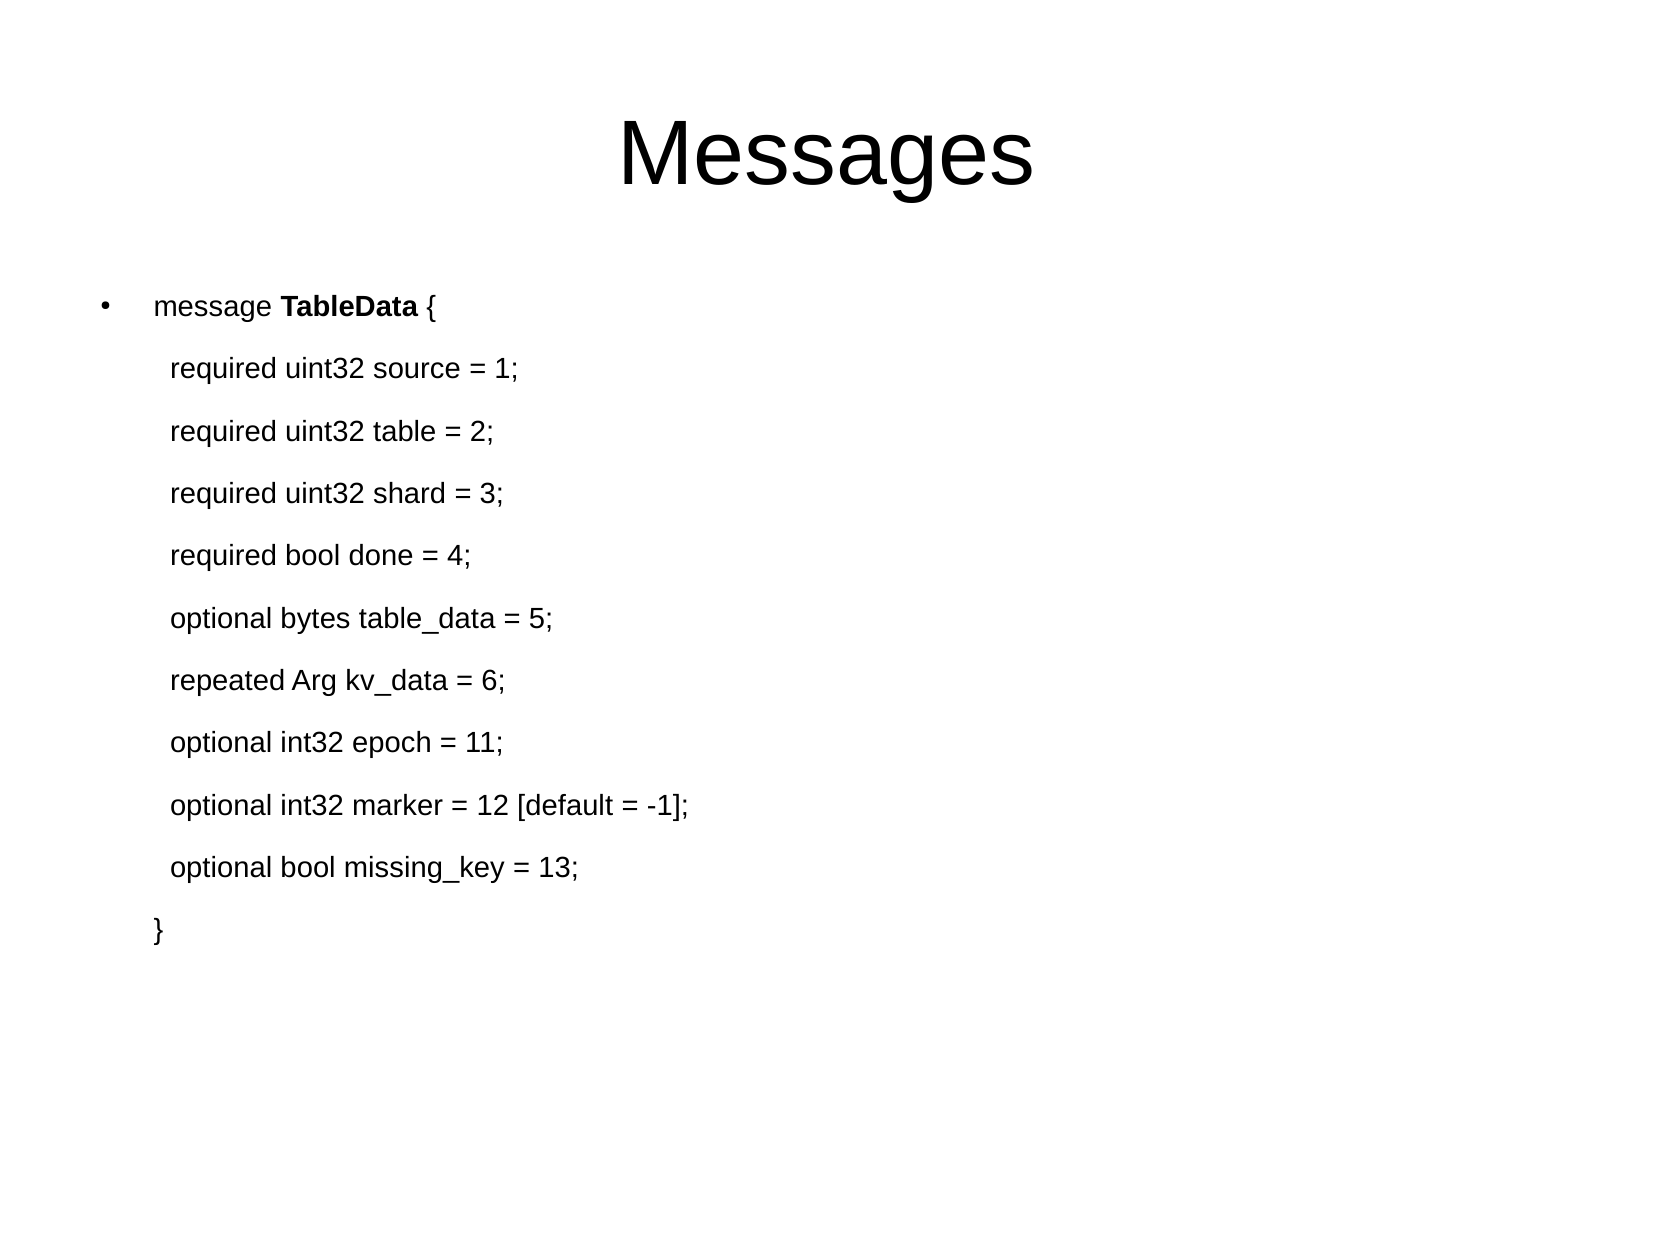

# Messages
message TableData {
 required uint32 source = 1;
 required uint32 table = 2;
 required uint32 shard = 3;
 required bool done = 4;
 optional bytes table_data = 5;
 repeated Arg kv_data = 6;
 optional int32 epoch = 11;
 optional int32 marker = 12 [default = -1];
 optional bool missing_key = 13;
}